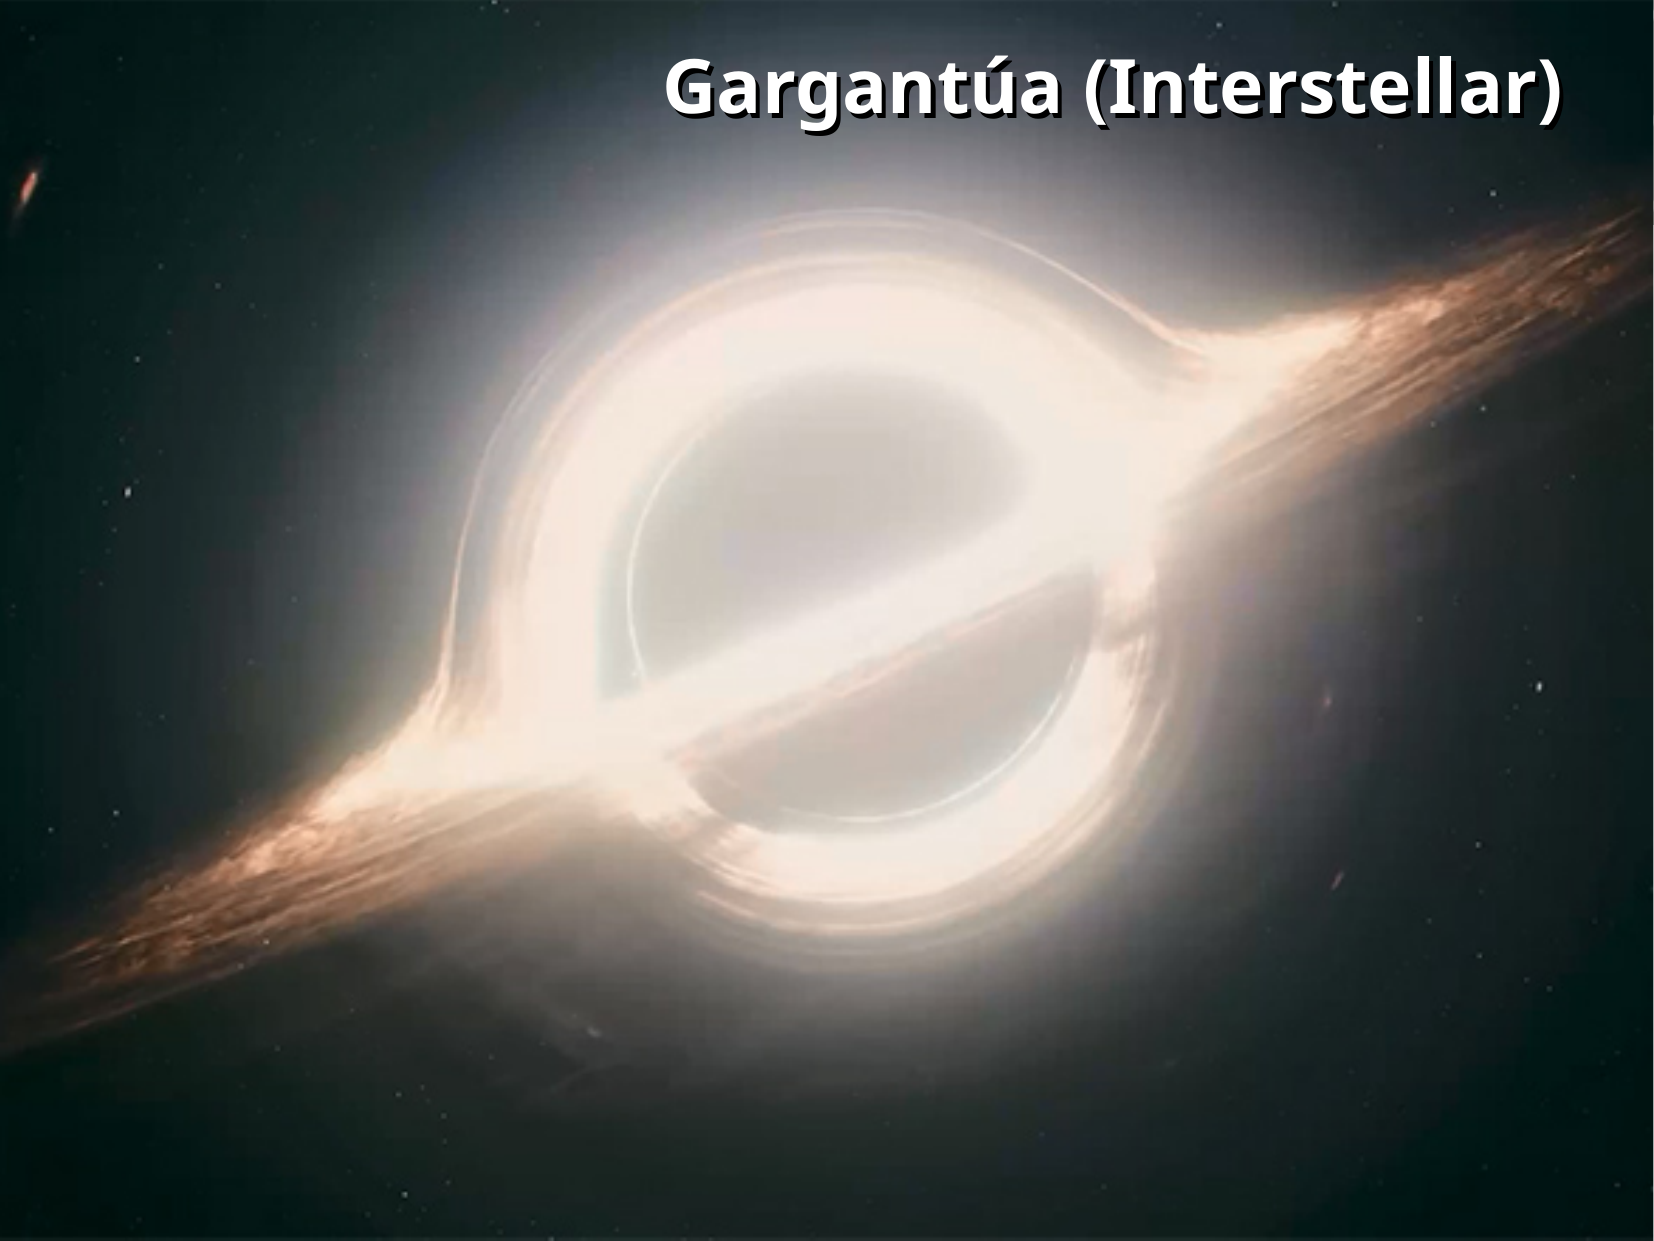

# Gargantúa (Interstellar)
Oct 16, 2019
Asorey IPAC 2019 U02C04
34